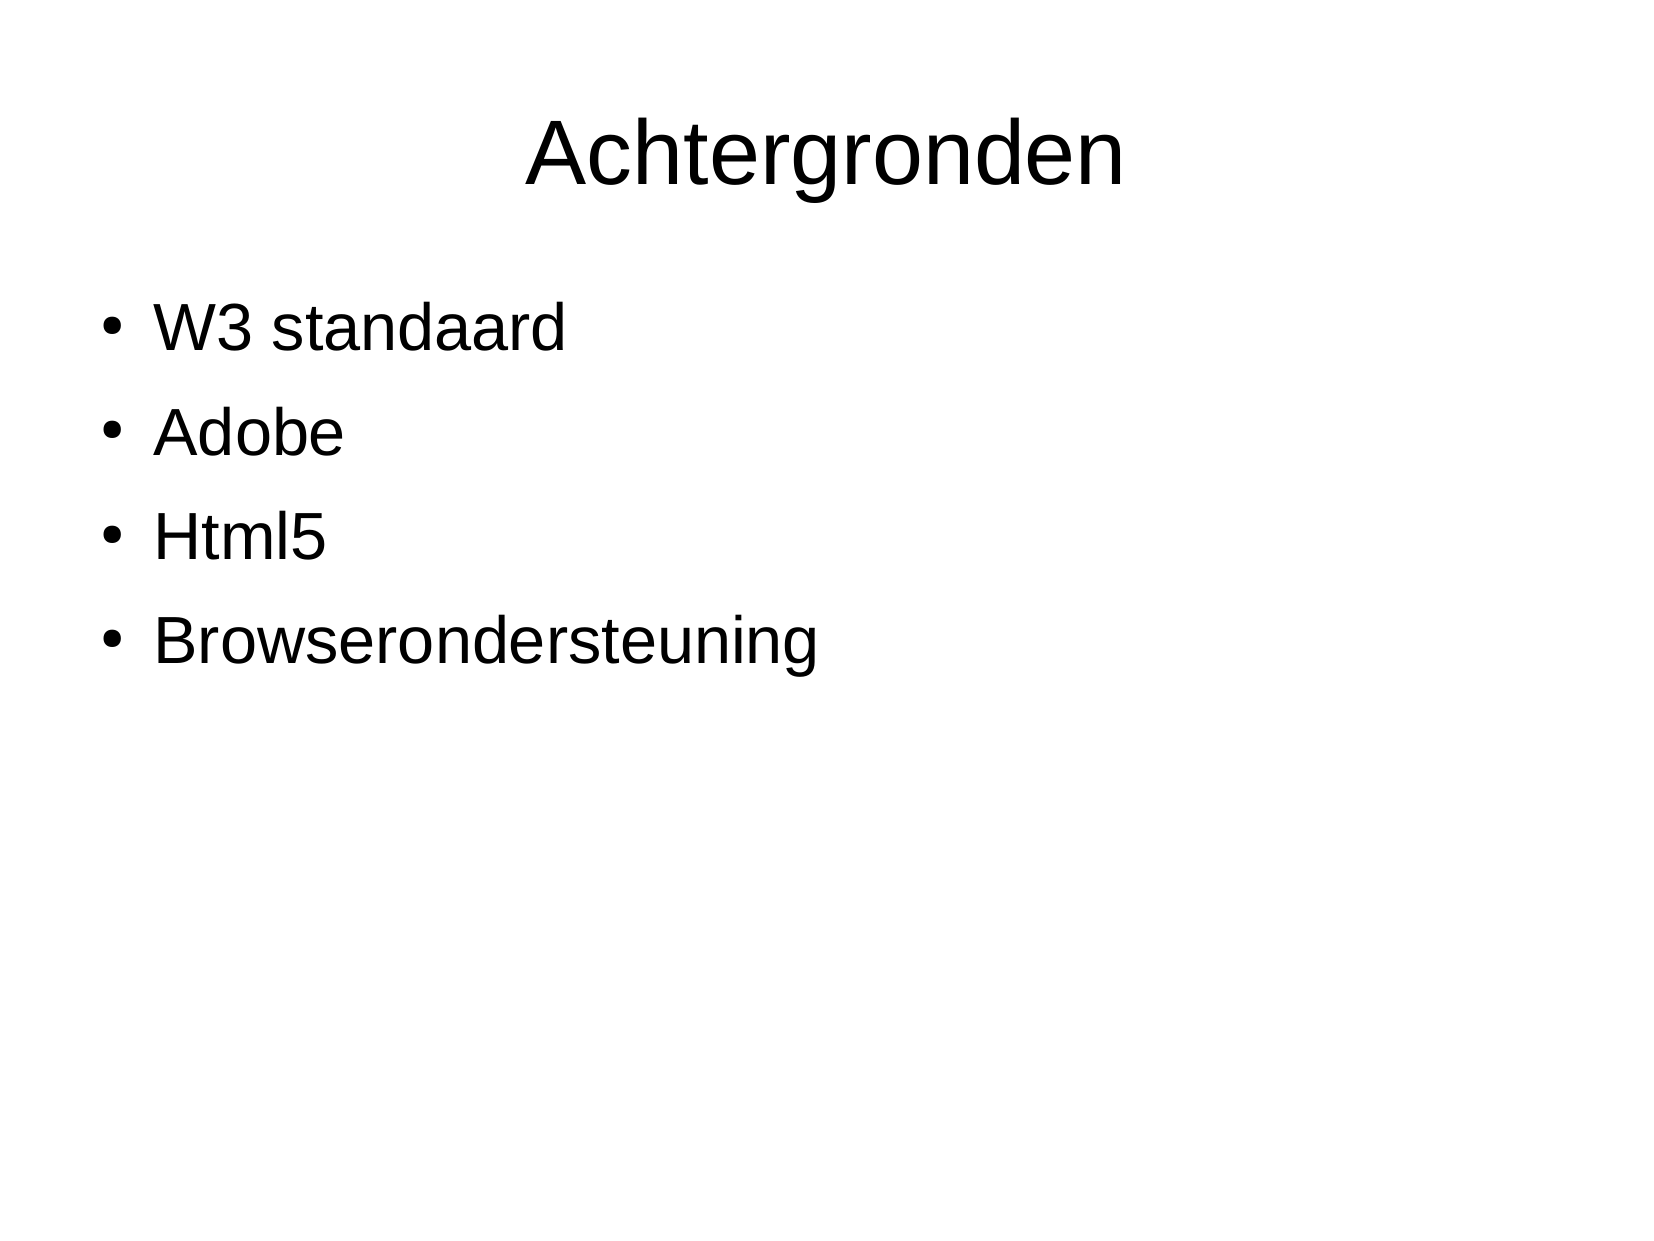

# Achtergronden
W3 standaard
Adobe
Html5
Browserondersteuning